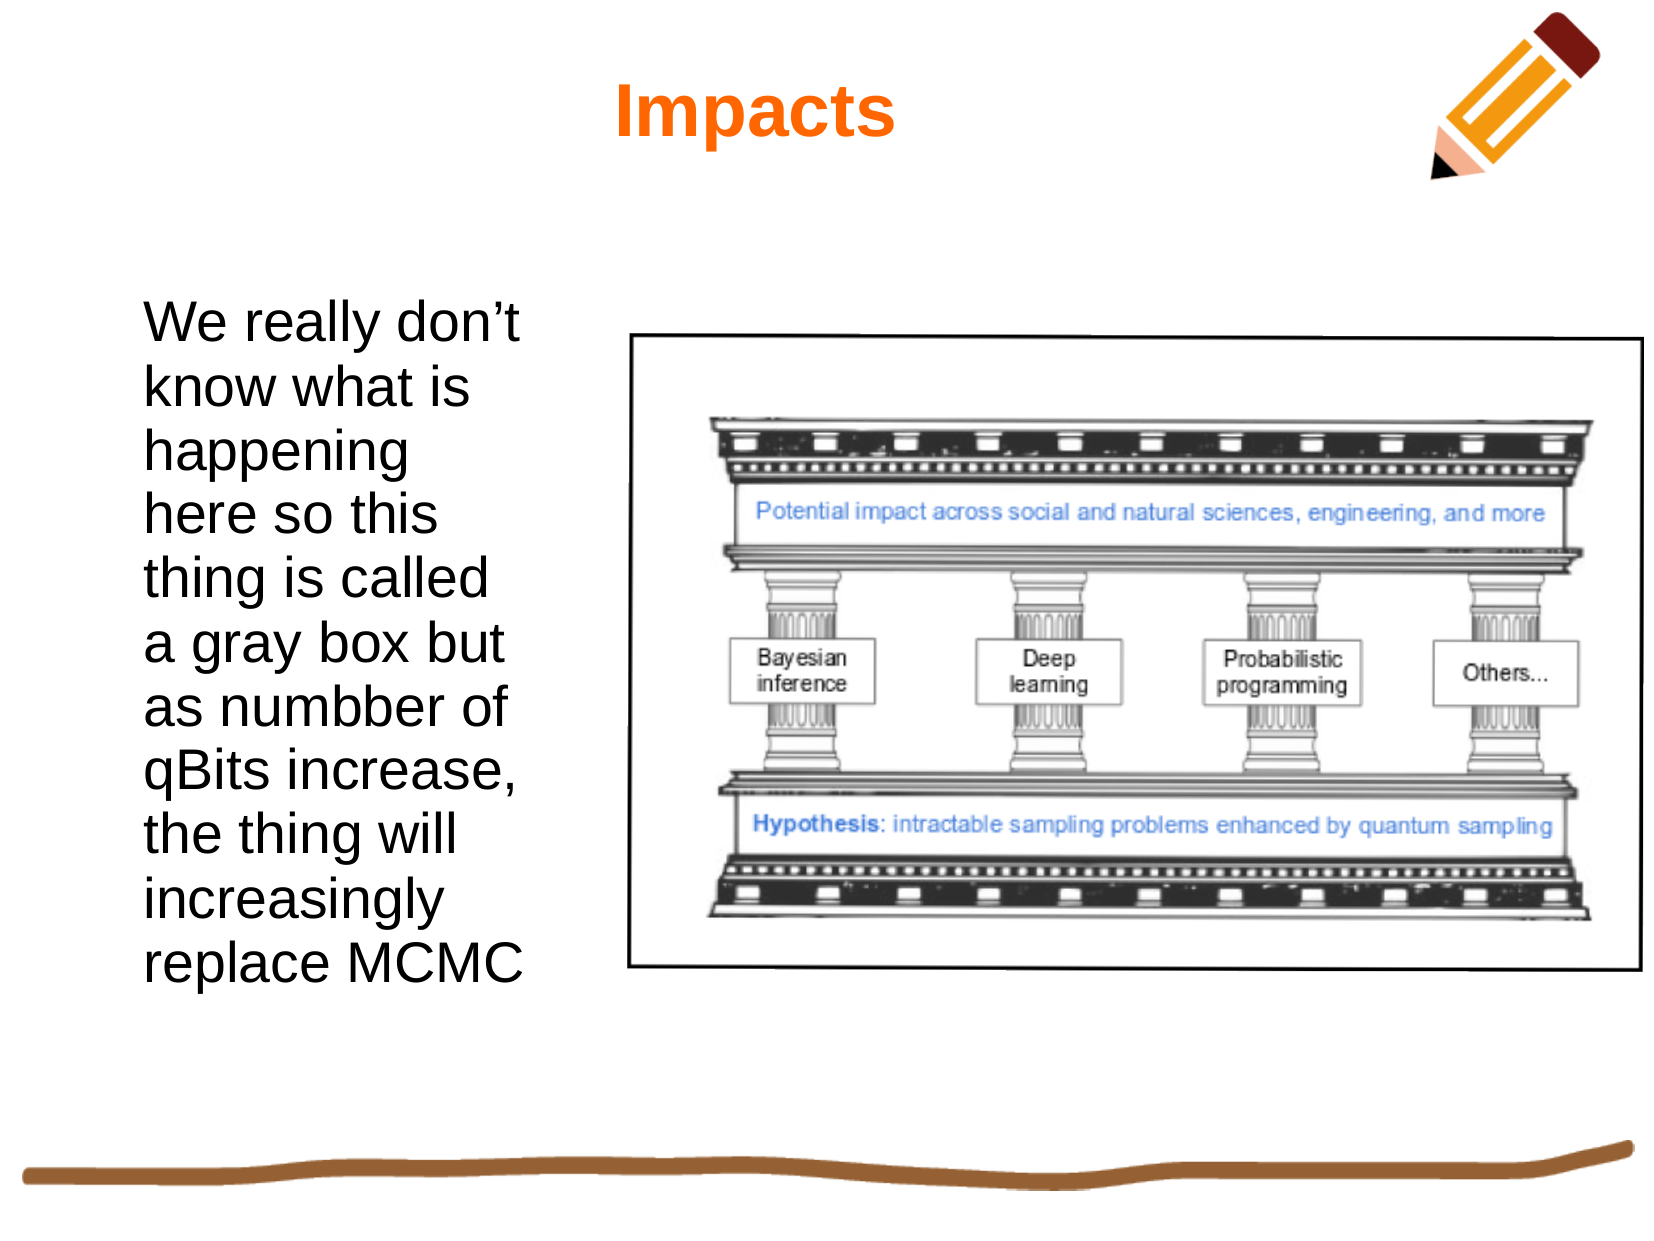

# Impacts
We really don’t know what is happening here so this thing is called a gray box but as numbber of qBits increase, the thing will increasingly replace MCMC